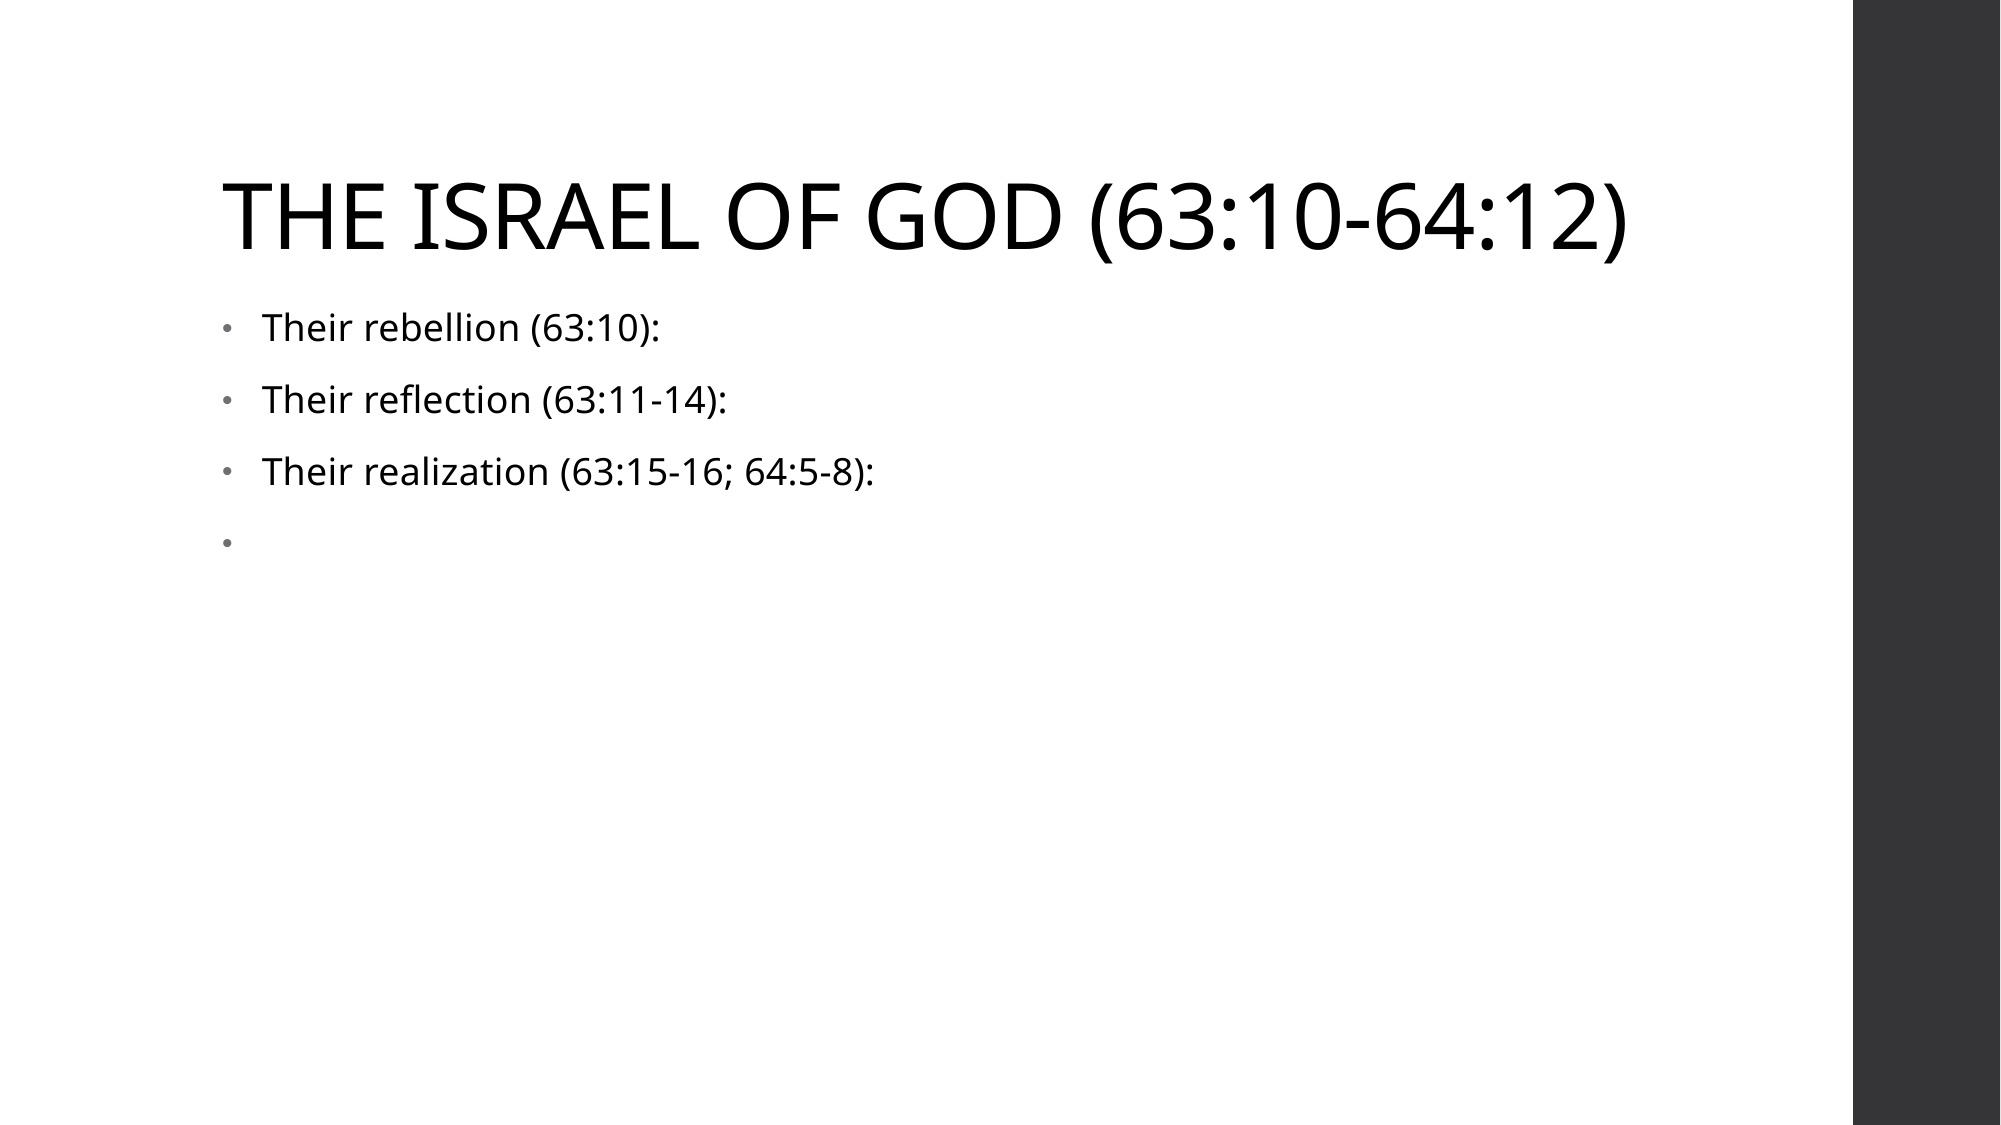

# THE ISRAEL OF GOD (63:10-64:12)
 Their rebellion (63:10):
 Their reflection (63:11-14):
 Their realization (63:15-16; 64:5-8):